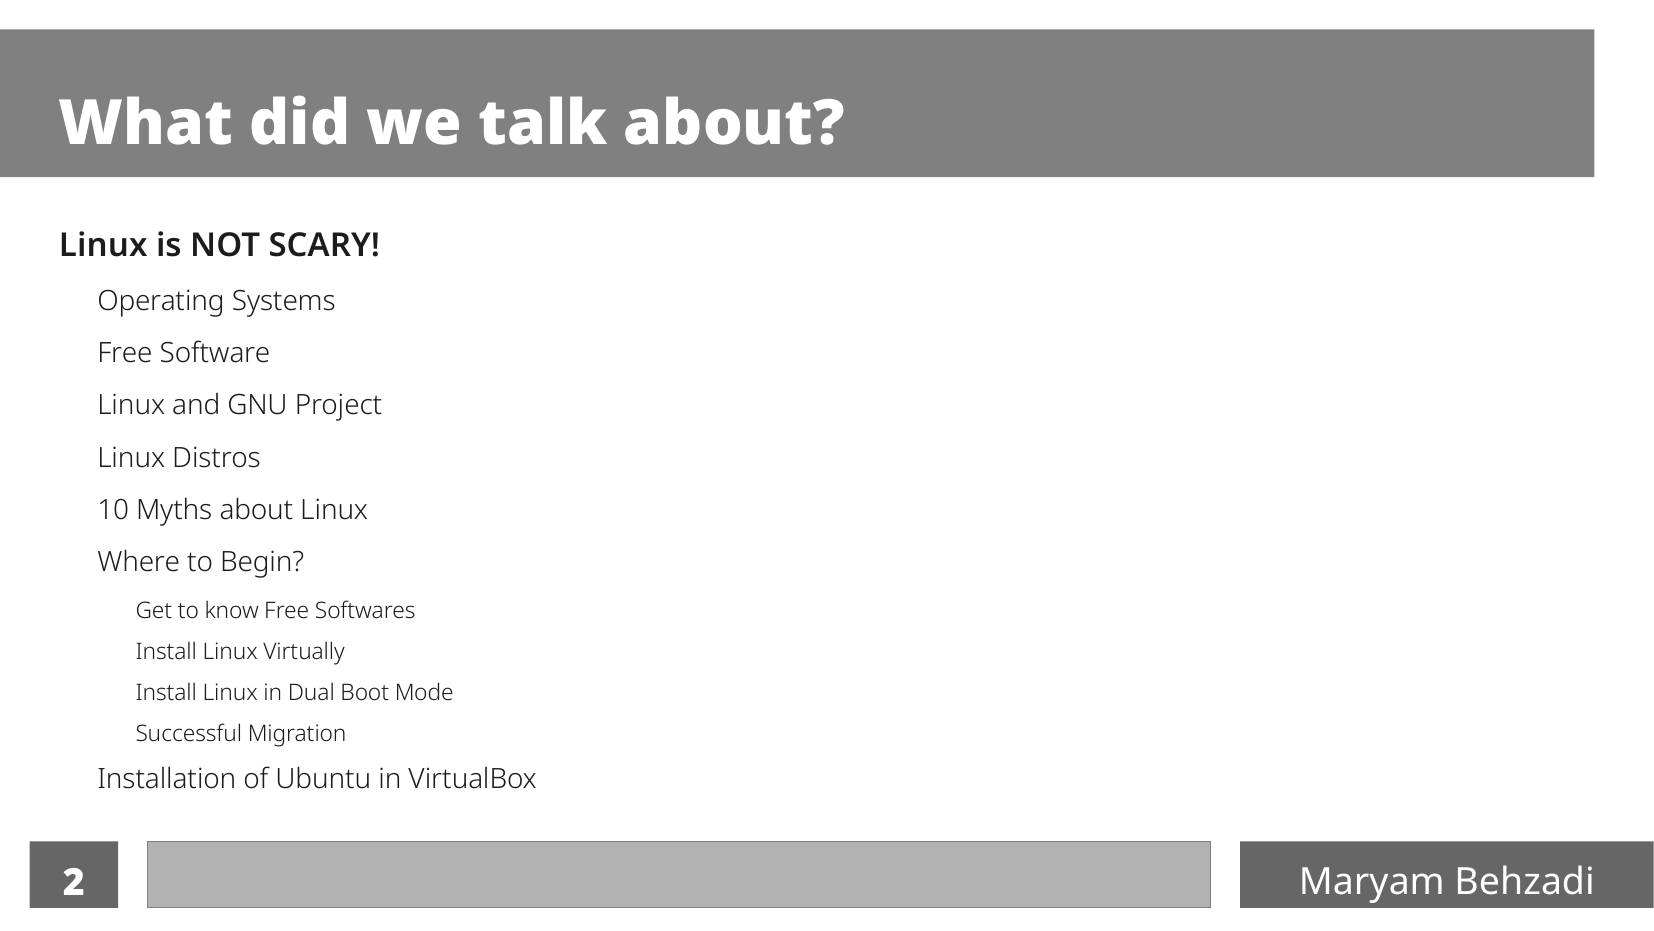

# What did we talk about?
Linux is NOT SCARY!
Operating Systems
Free Software
Linux and GNU Project
Linux Distros
10 Myths about Linux
Where to Begin?
Get to know Free Softwares
Install Linux Virtually
Install Linux in Dual Boot Mode
Successful Migration
Installation of Ubuntu in VirtualBox
2